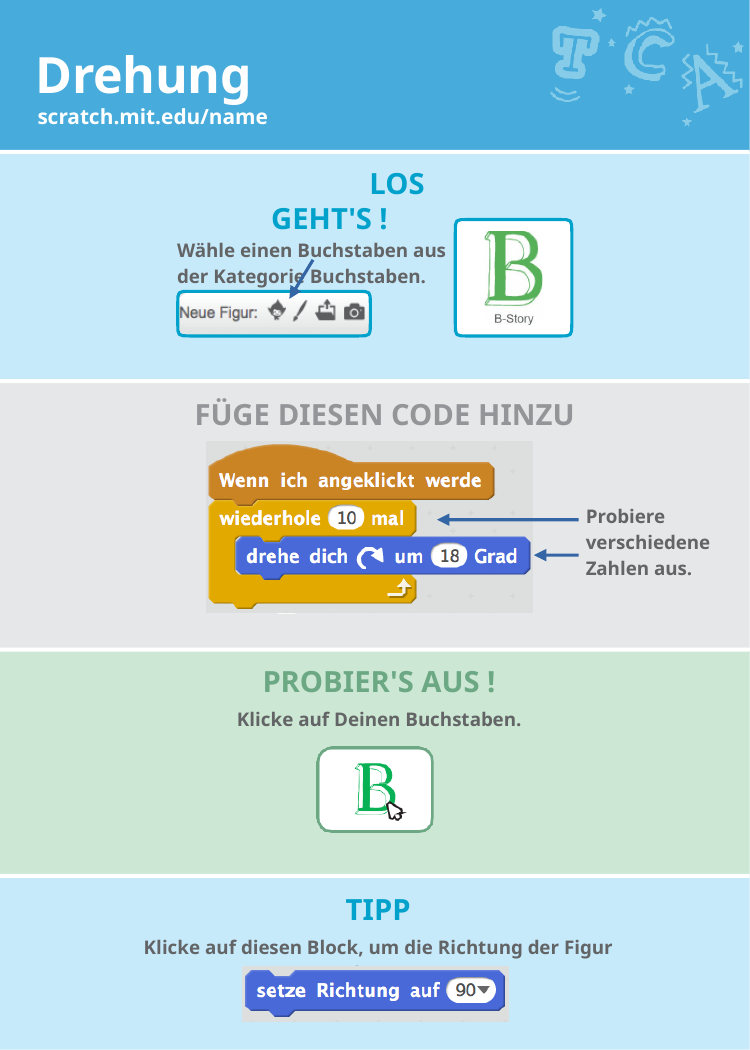

Drehung
scratch.mit.edu/name
 LOS GEHT'S !
Wähle einen Buchstaben aus
der Kategorie Buchstaben.
FÜGE DIESEN CODE HINZU :
Probiere verschiedene Zahlen aus.
PROBIER'S AUS !
Klicke auf Deinen Buchstaben.
TIPP
Klicke auf diesen Block, um die Richtung der Figur zurückzusetzen.